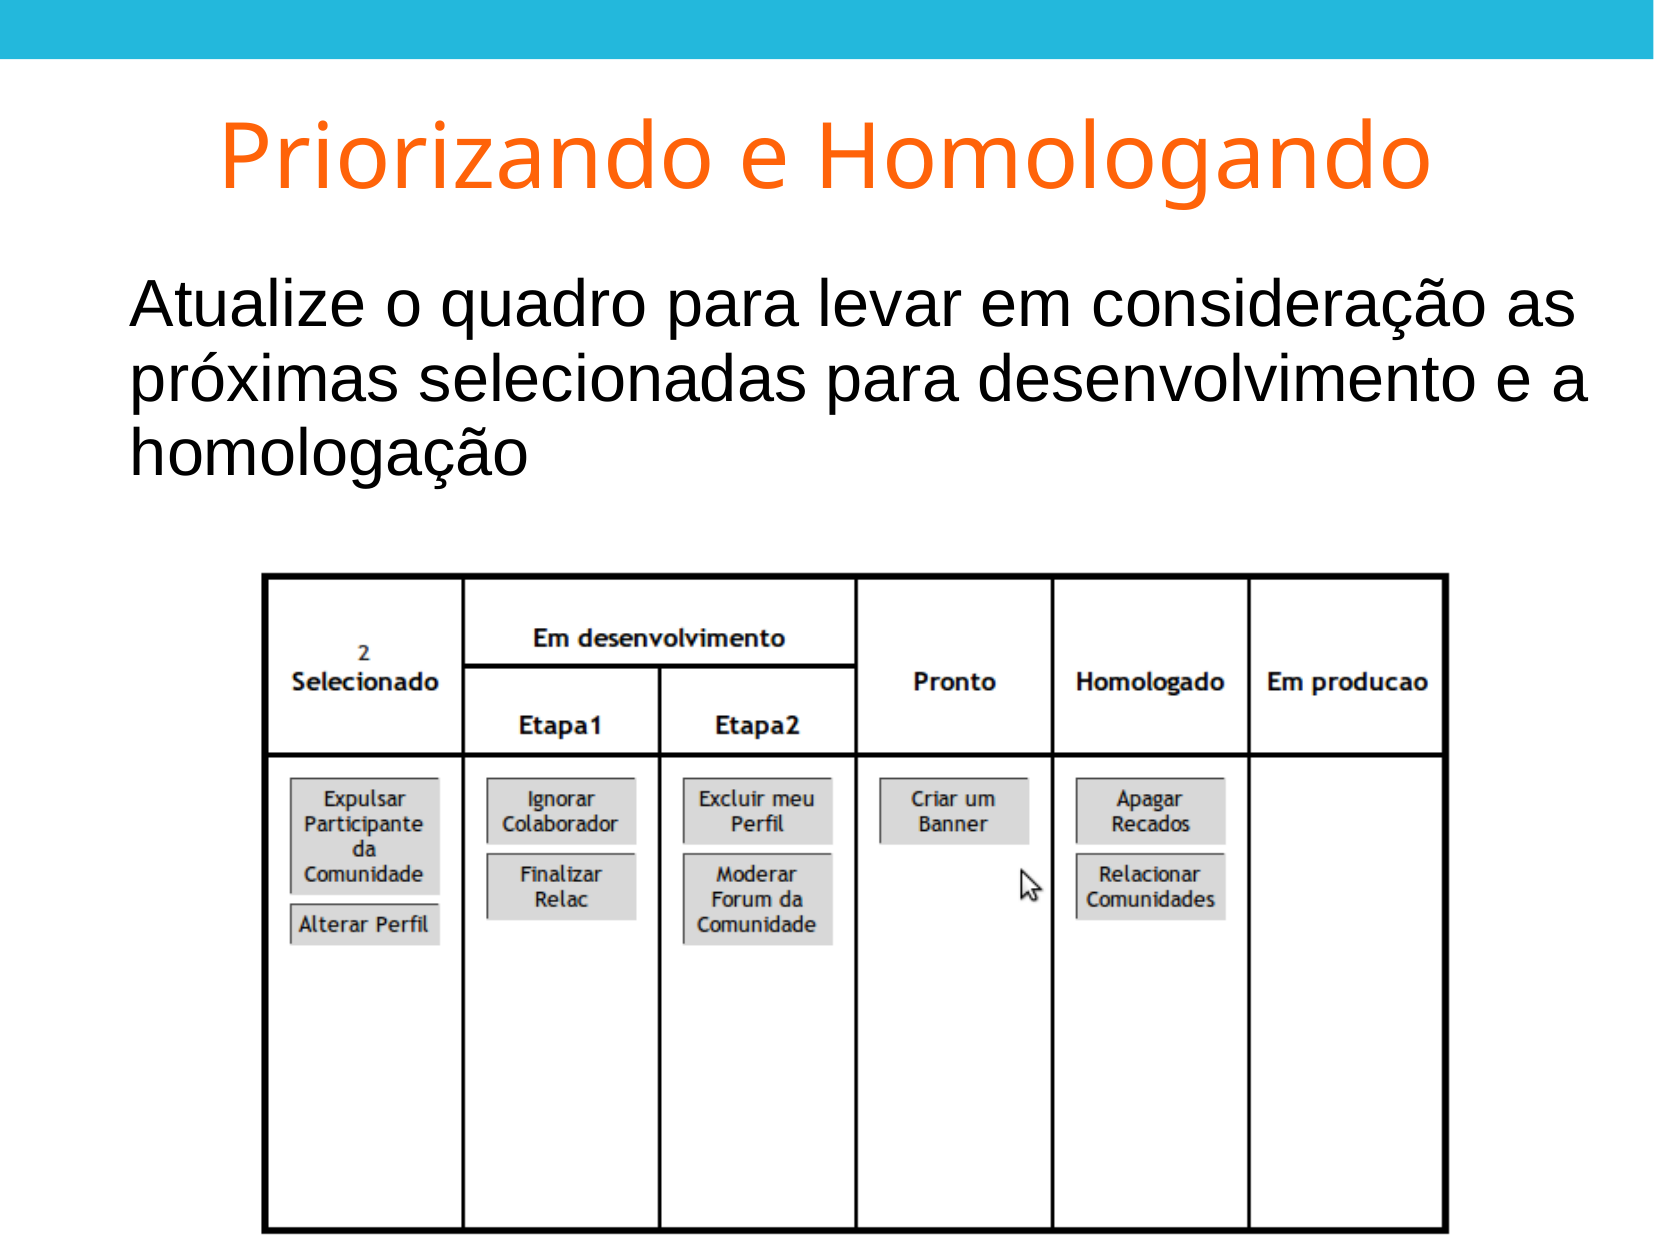

# Priorizando e Homologando
Atualize o quadro para levar em consideração as próximas selecionadas para desenvolvimento e a homologação